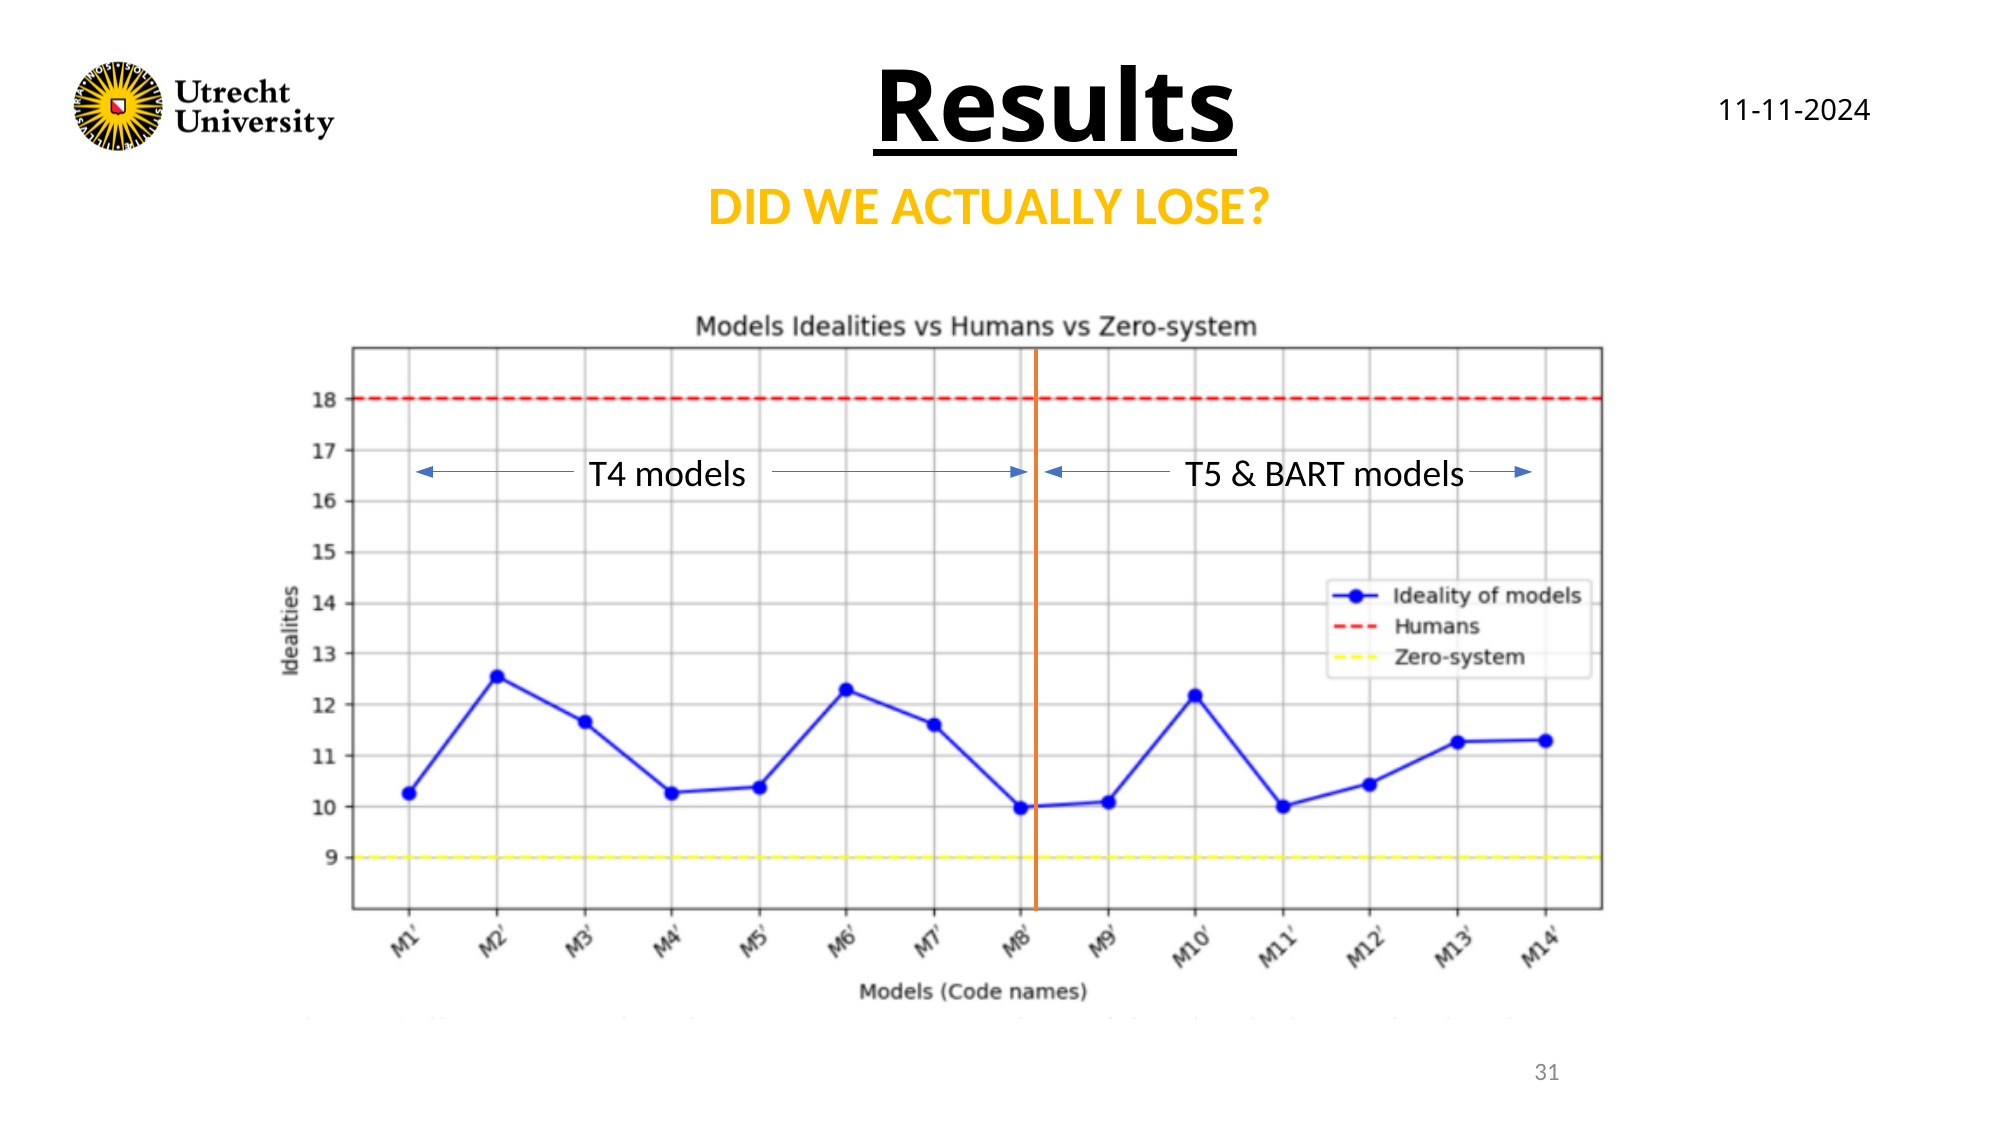

Results
11-11-2024
DID WE ACTUALLY LOSE?
T4 models
T5 & BART models